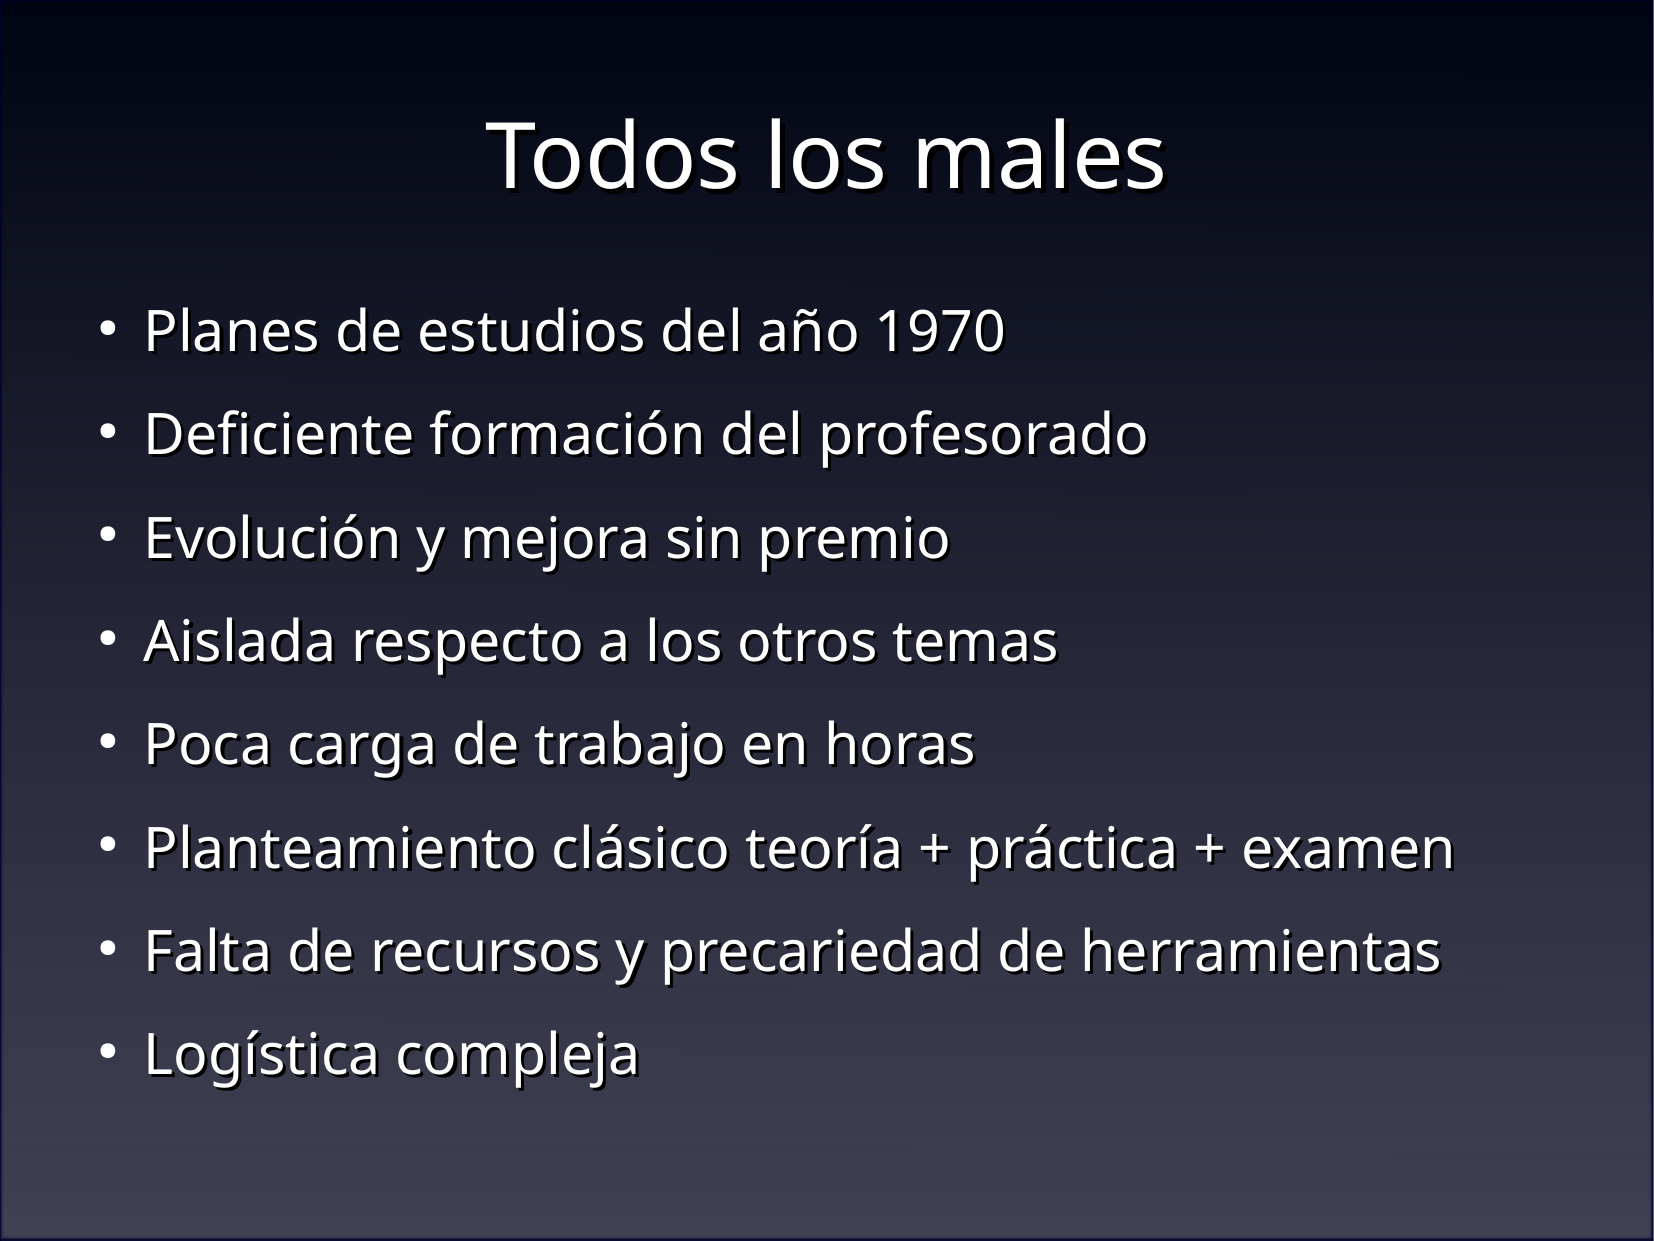

# Todos los males
Planes de estudios del año 1970
Deficiente formación del profesorado
Evolución y mejora sin premio
Aislada respecto a los otros temas
Poca carga de trabajo en horas
Planteamiento clásico teoría + práctica + examen
Falta de recursos y precariedad de herramientas
Logística compleja